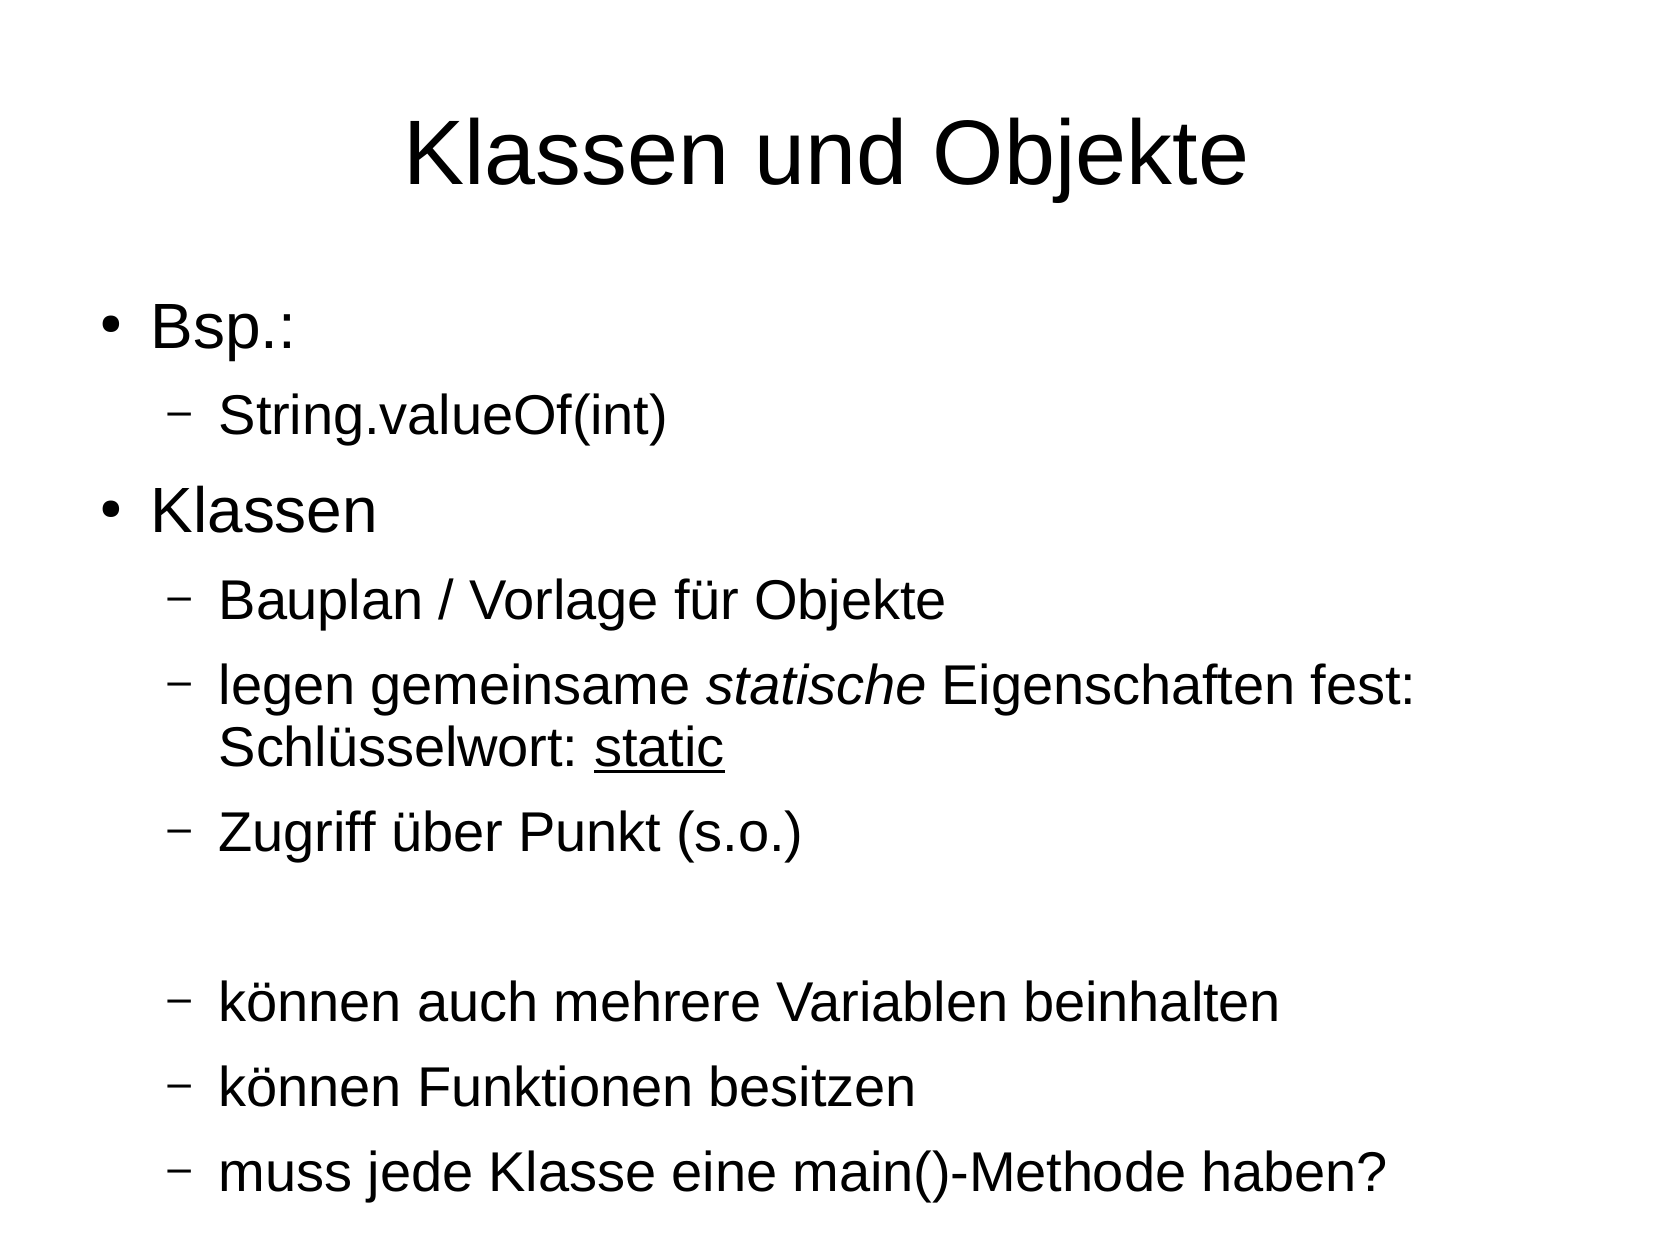

# Klassen und Objekte
Bsp.:
String.valueOf(int)
Klassen
Bauplan / Vorlage für Objekte
legen gemeinsame statische Eigenschaften fest:
Schlüsselwort: static
Zugriff über Punkt (s.o.)
können auch mehrere Variablen beinhalten
können Funktionen besitzen
muss jede Klasse eine main()-Methode haben?